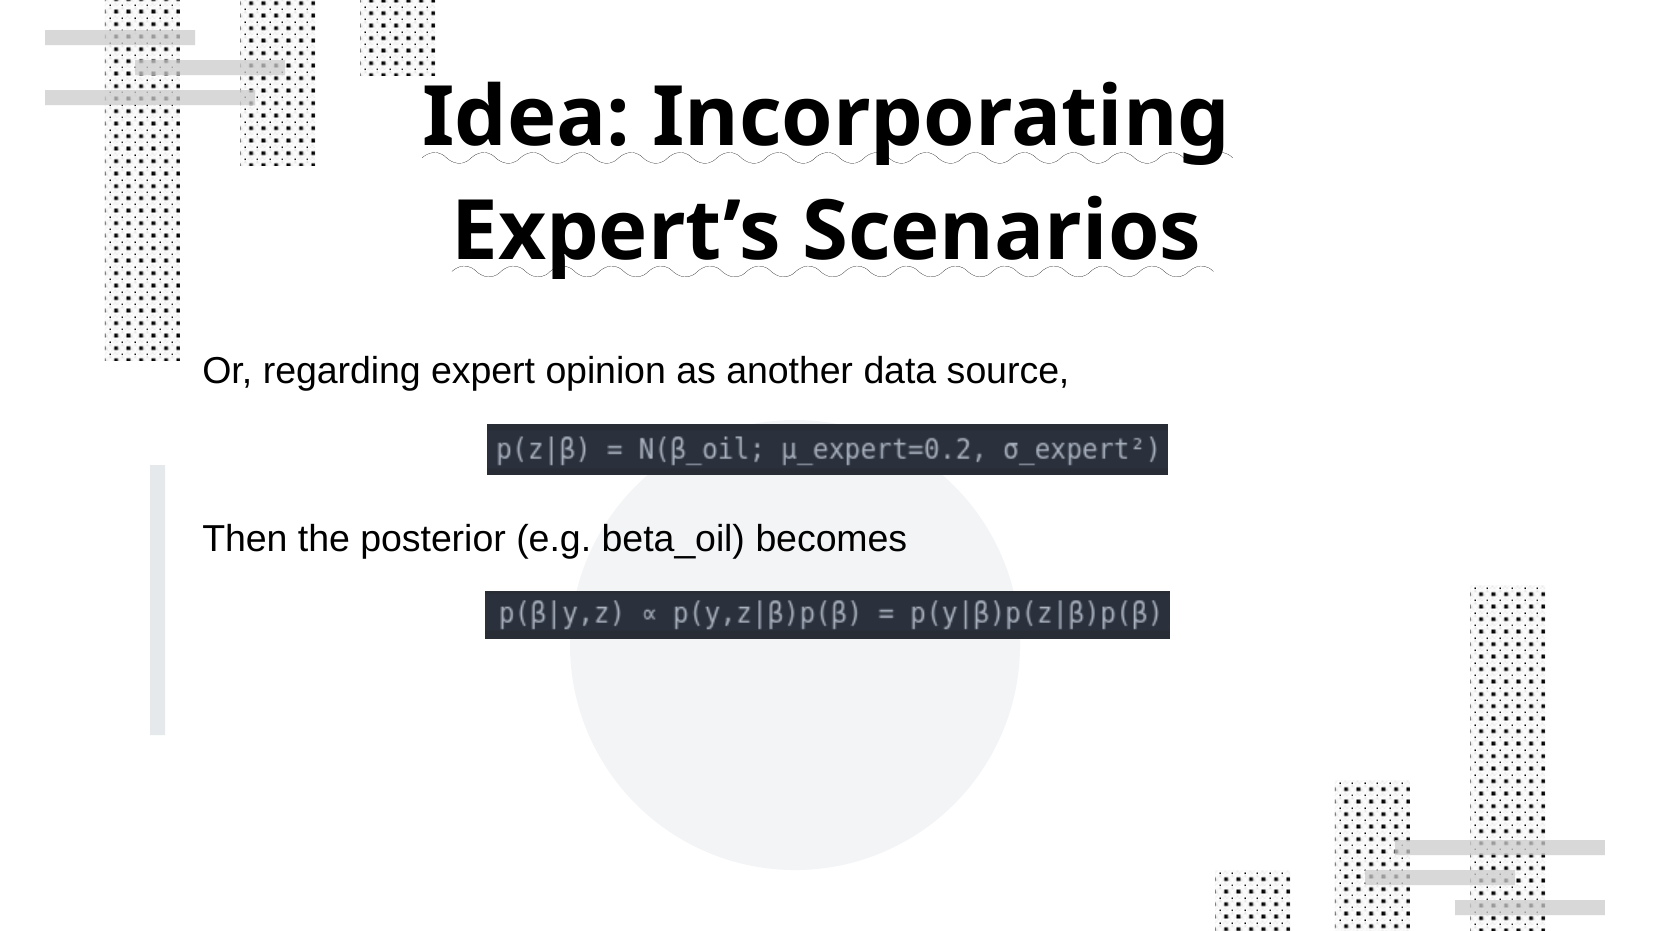

Idea: Incorporating Expert’s Scenarios
Or, regarding expert opinion as another data source,
Then the posterior (e.g. beta_oil) becomes